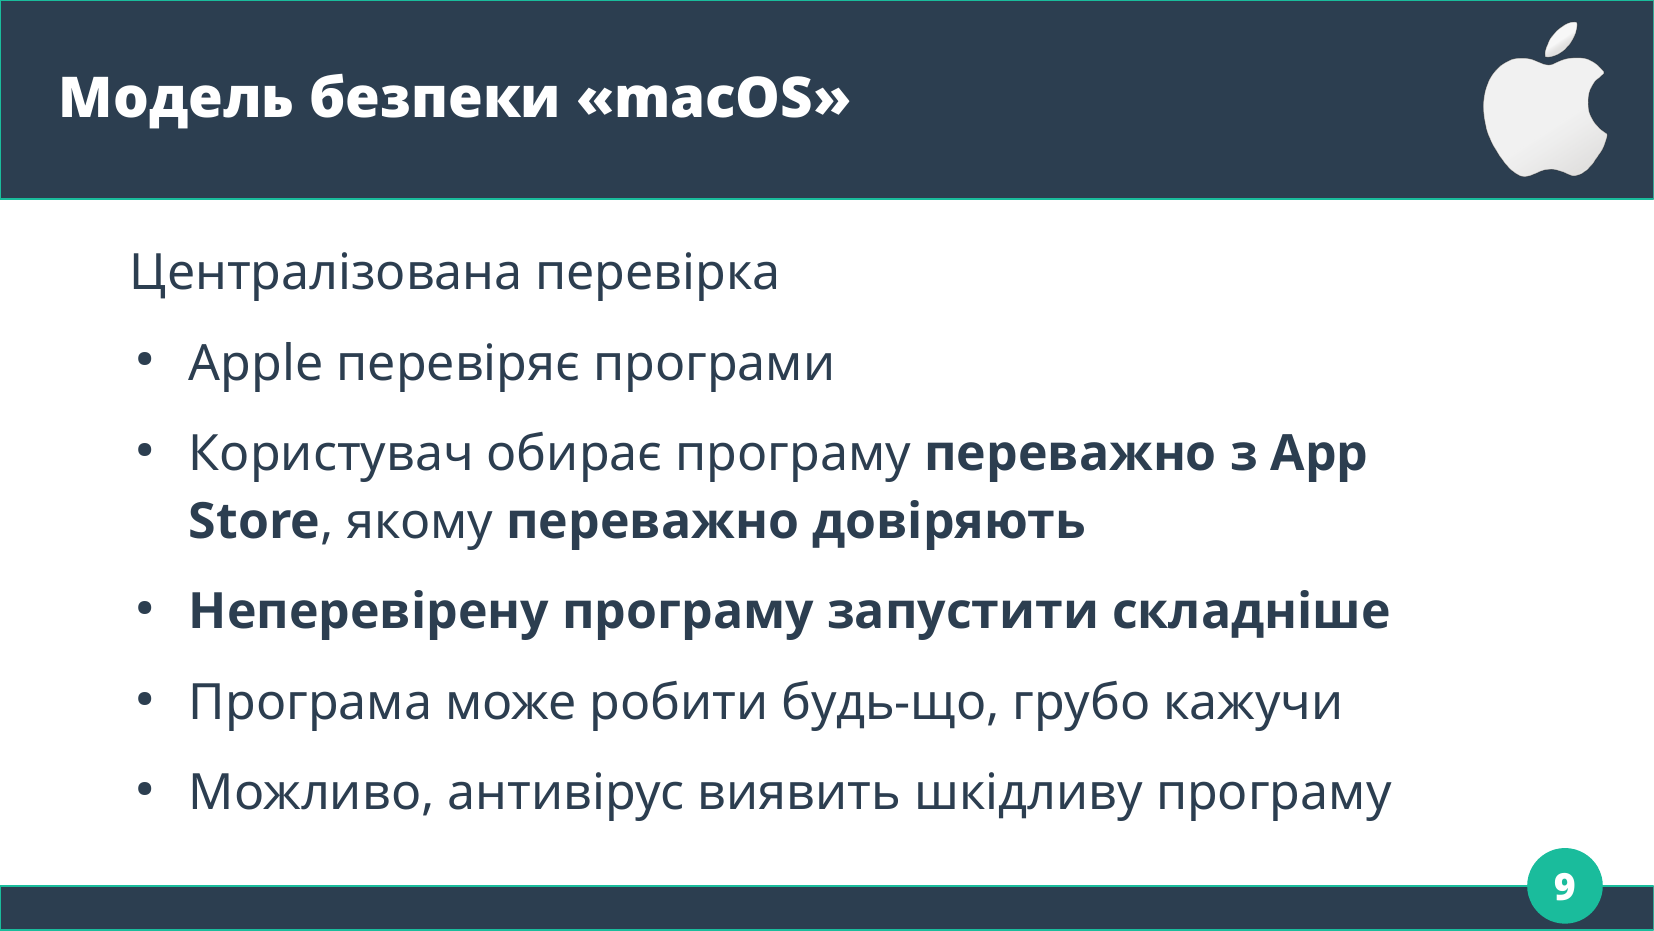

# Модель безпеки «macOS»
Централізована перевірка
Apple перевіряє програми
Користувач обирає програму переважно з App Store, якому переважно довіряють
Неперевірену програму запустити складніше
Програма може робити будь-що, грубо кажучи
Можливо, антивірус виявить шкідливу програму
9